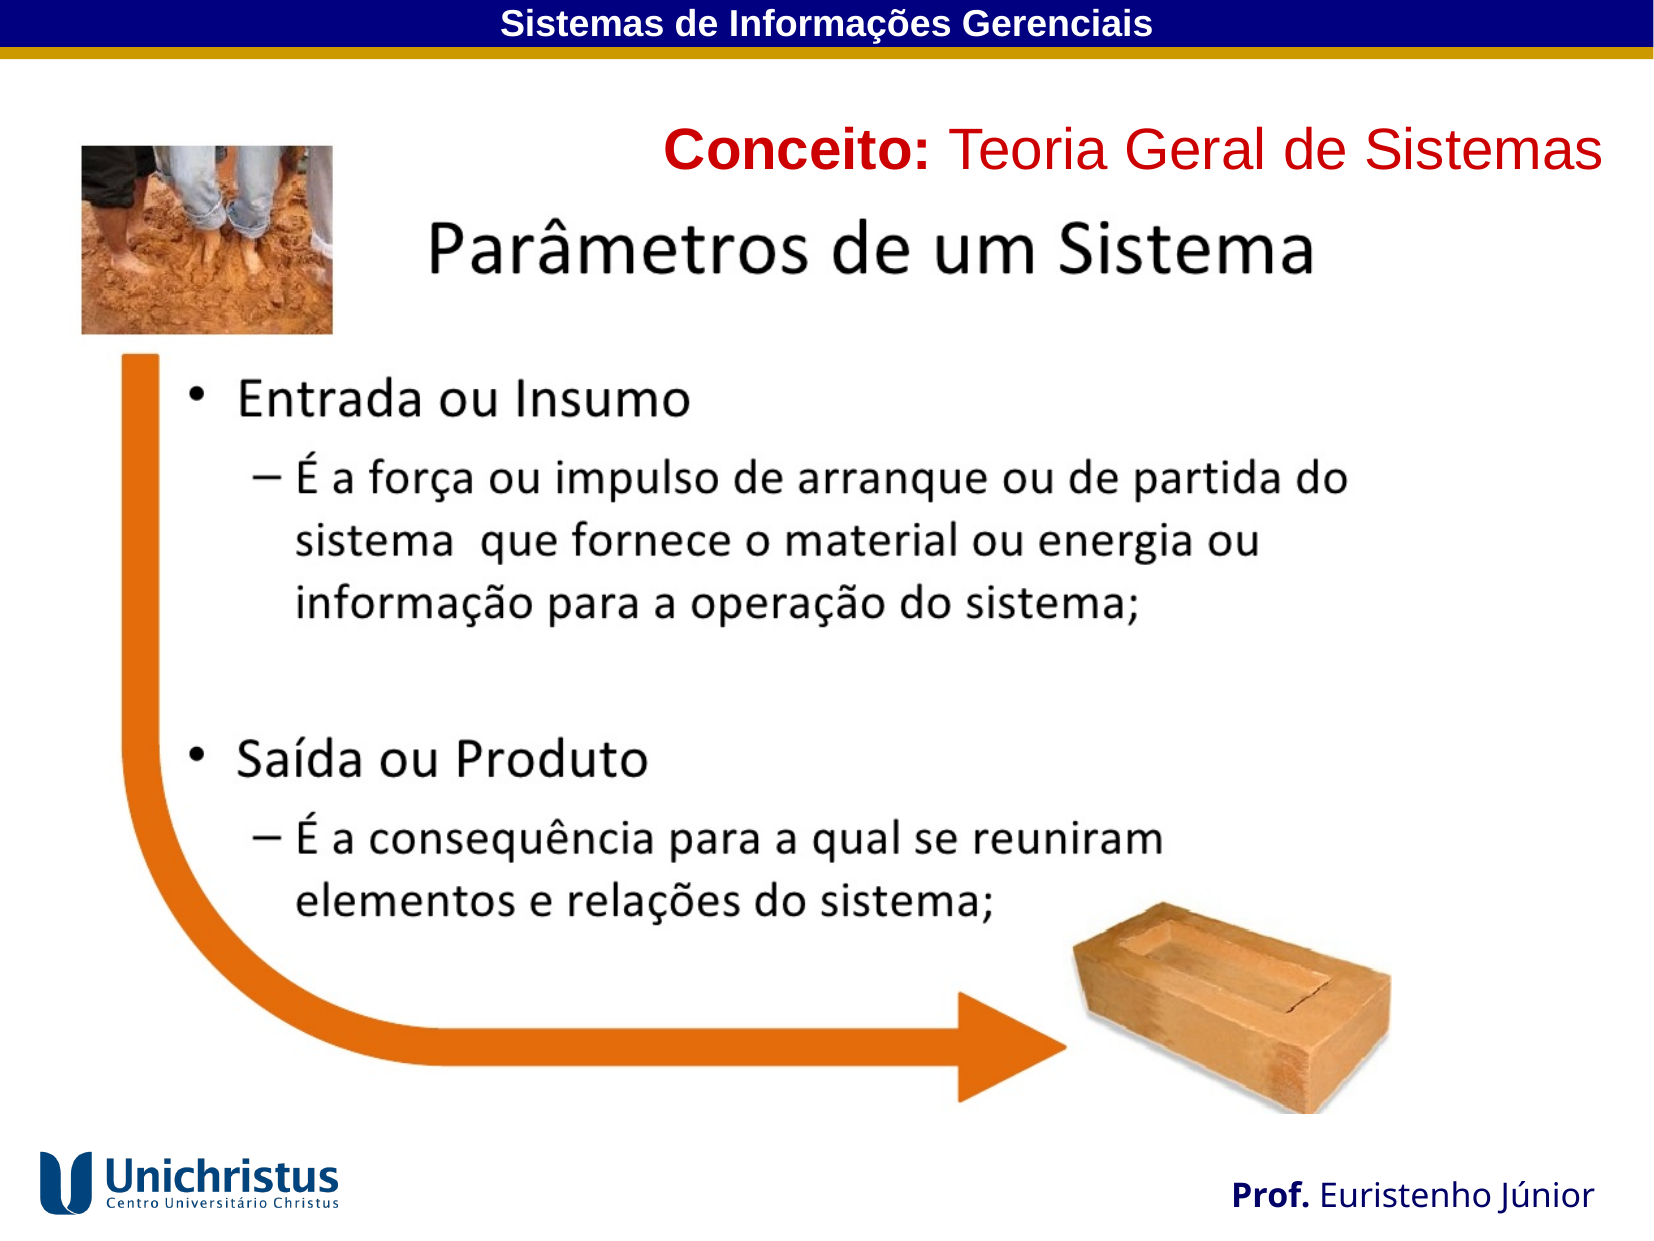

Sistemas de Informações Gerenciais
Conceito: Teoria Geral de Sistemas
Prof. Euristenho Júnior